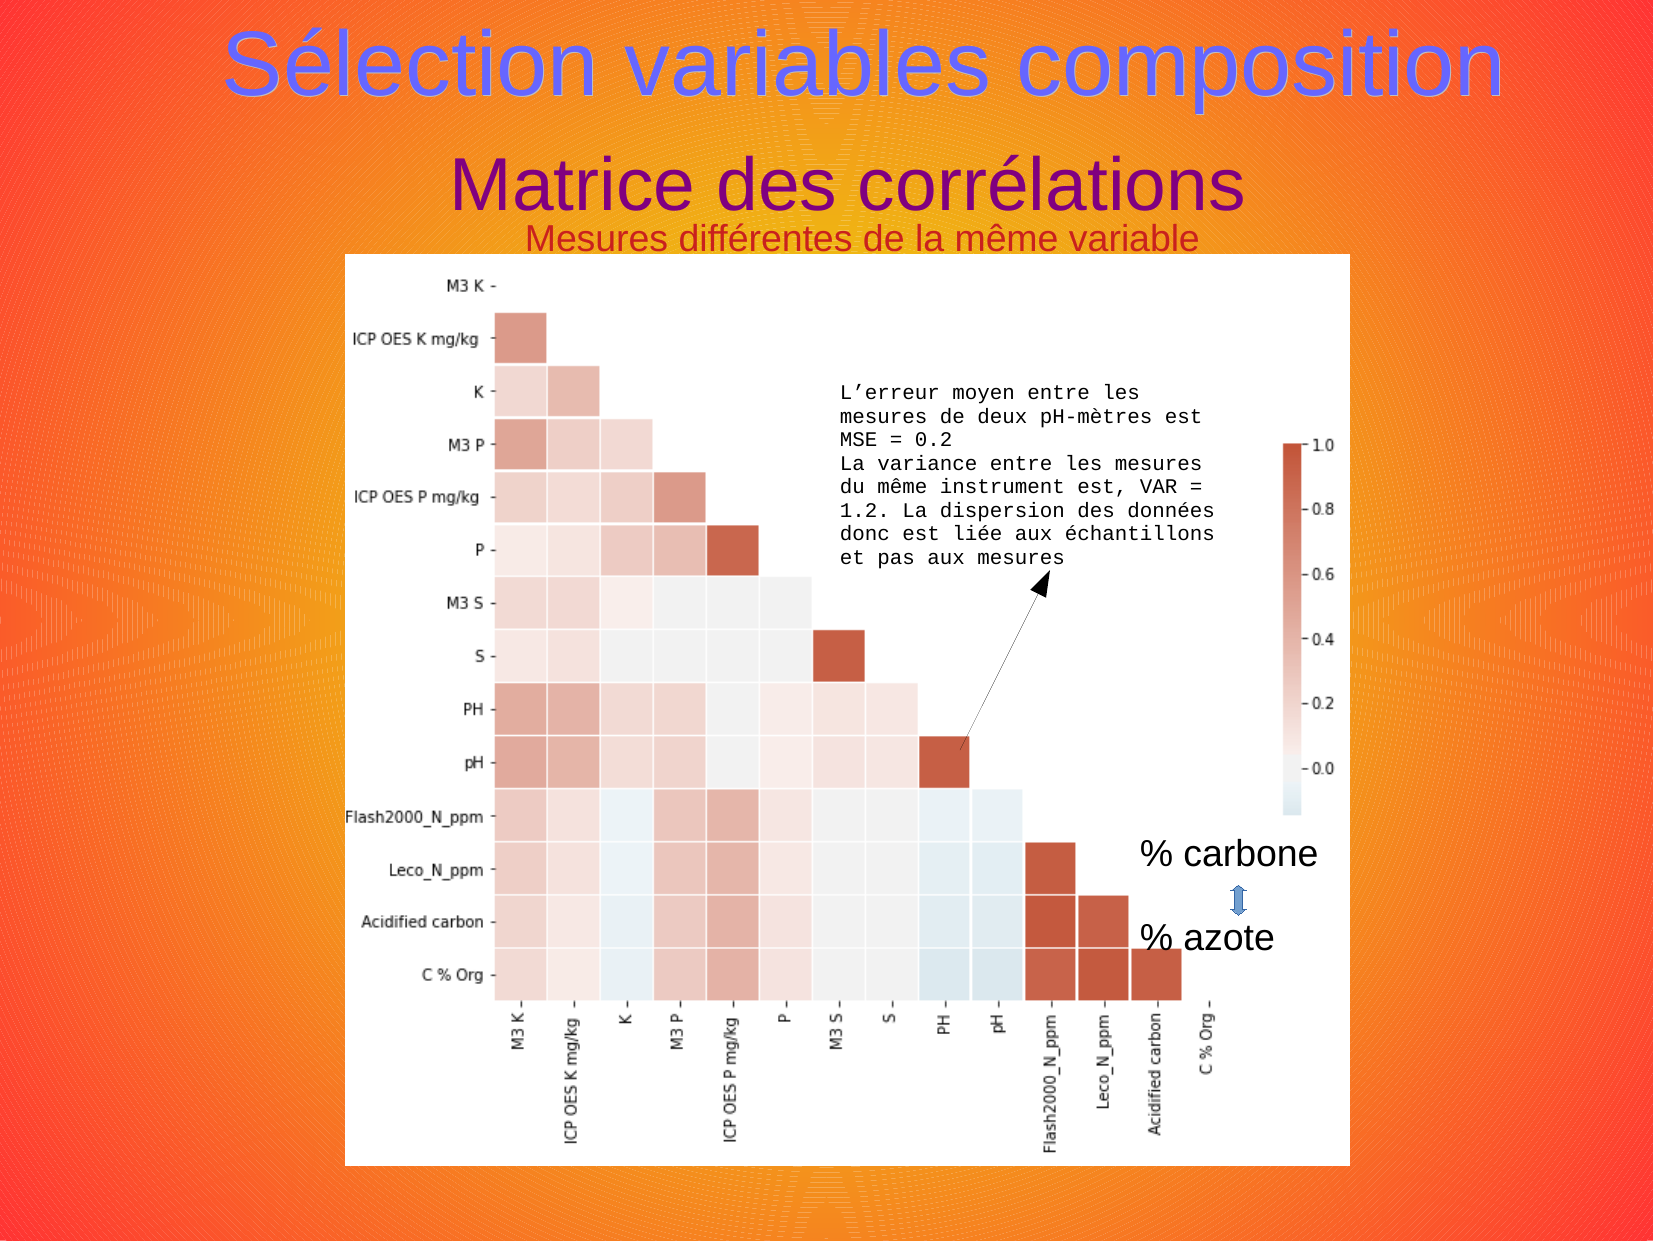

# Sélection variables composition
Matrice des corrélations
Mesures différentes de la même variable
L’erreur moyen entre les mesures de deux pH-mètres est MSE = 0.2
La variance entre les mesures du même instrument est, VAR = 1.2. La dispersion des données donc est liée aux échantillons et pas aux mesures
% carbone
% azote